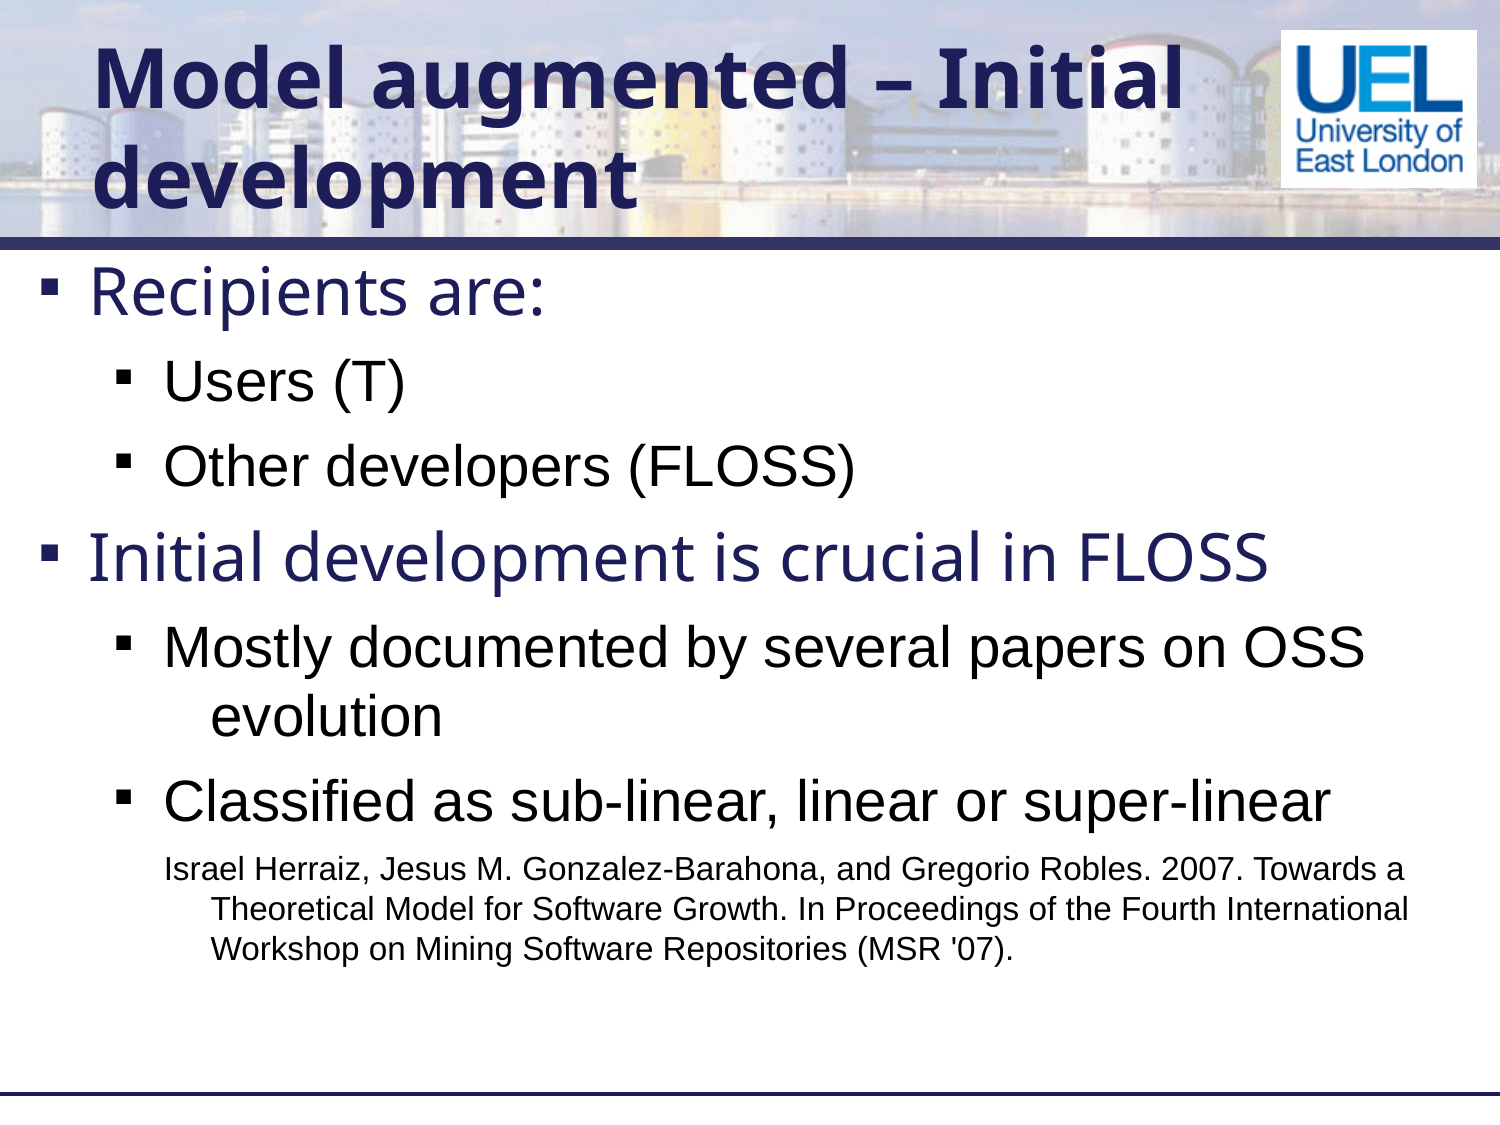

# Model augmented – Initial development
Recipients are:
Users (T)
Other developers (FLOSS)
Initial development is crucial in FLOSS
Mostly documented by several papers on OSS evolution
Classified as sub-linear, linear or super-linear
Israel Herraiz, Jesus M. Gonzalez-Barahona, and Gregorio Robles. 2007. Towards a Theoretical Model for Software Growth. In Proceedings of the Fourth International Workshop on Mining Software Repositories (MSR '07).